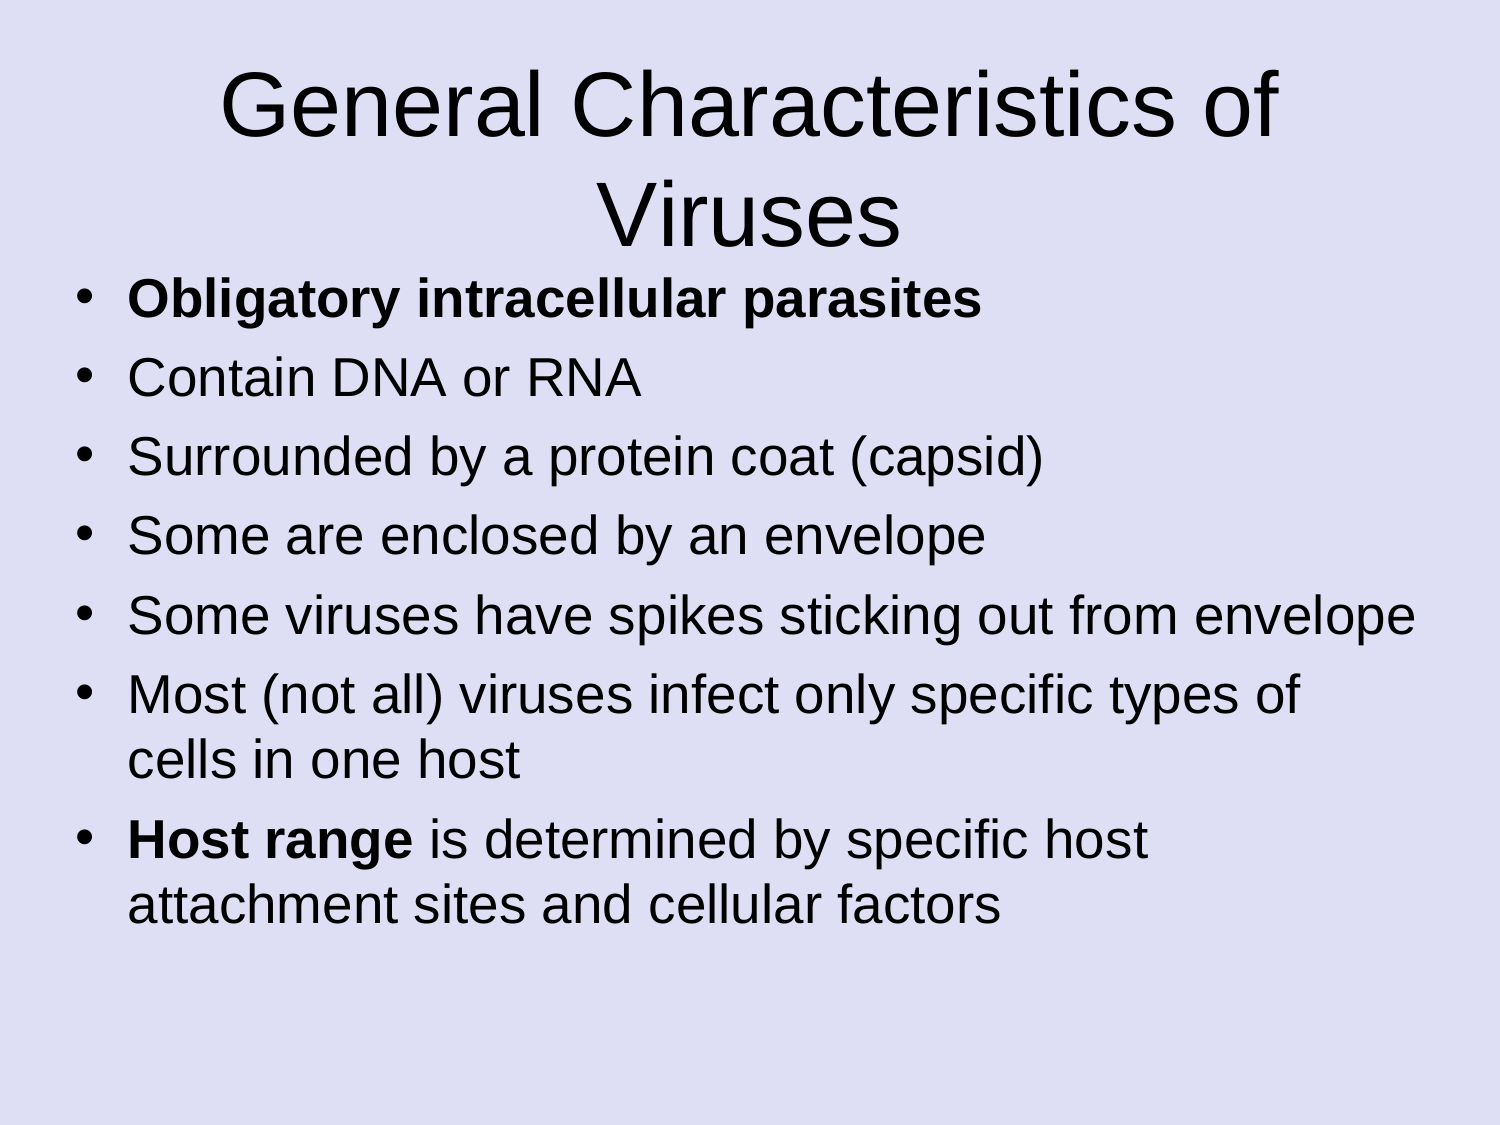

# General Characteristics of Viruses
Obligatory intracellular parasites
Contain DNA or RNA
Surrounded by a protein coat (capsid)
Some are enclosed by an envelope
Some viruses have spikes sticking out from envelope
Most (not all) viruses infect only specific types of cells in one host
Host range is determined by specific host attachment sites and cellular factors